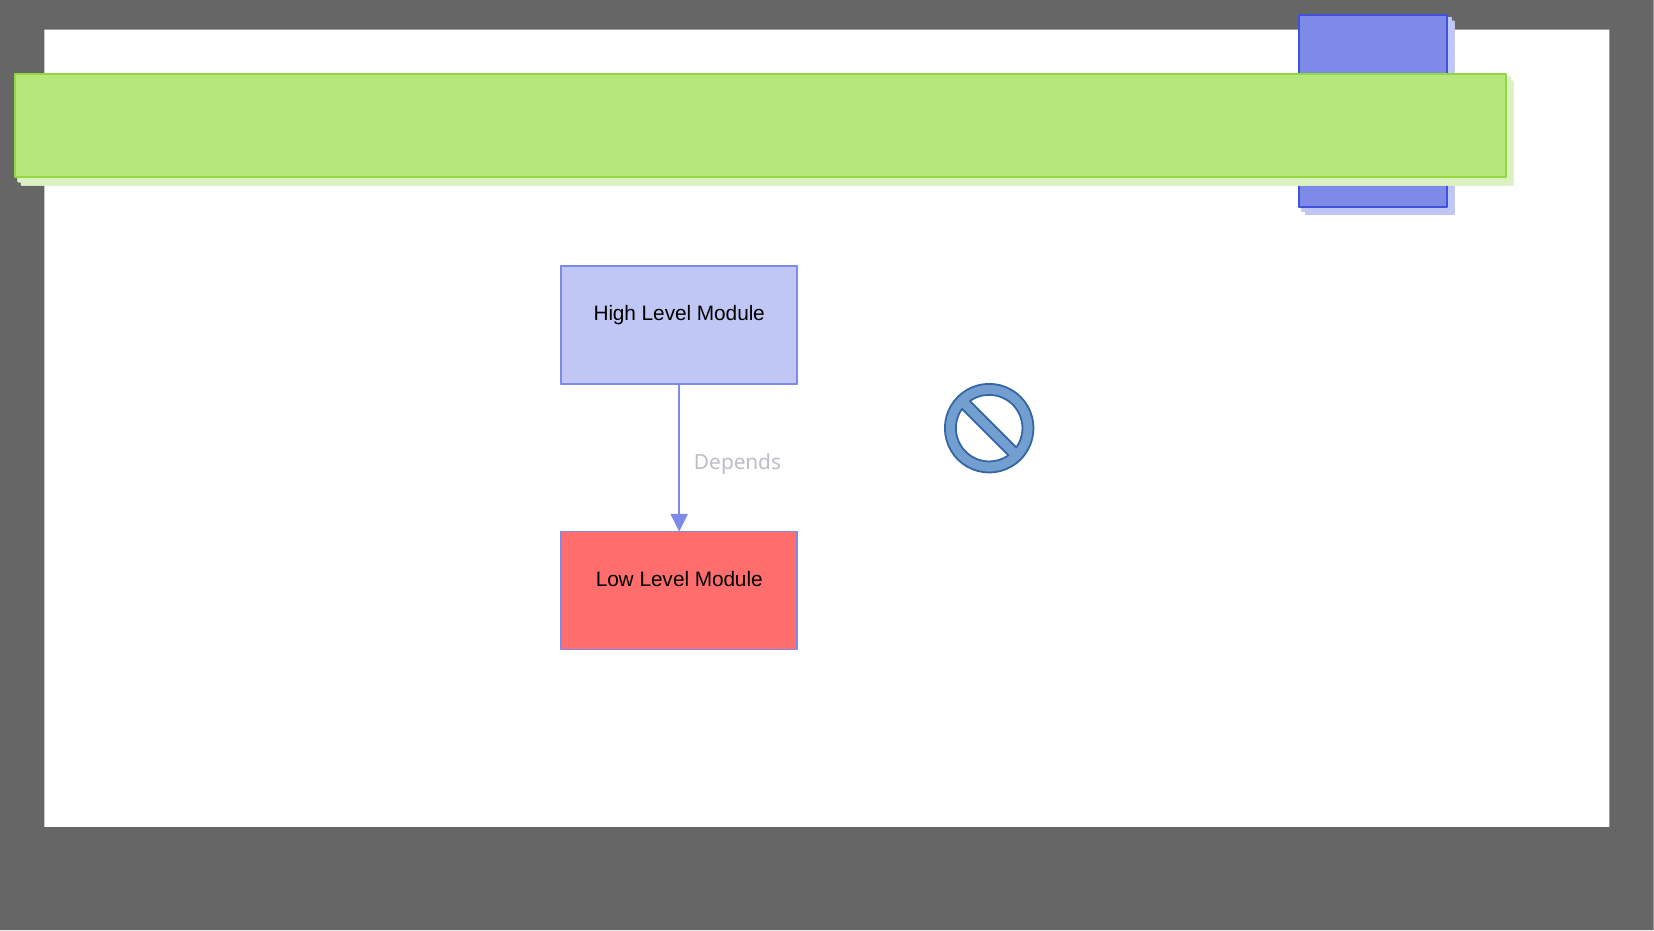

High Level Module
High Level Module
Depends
Low Level Module